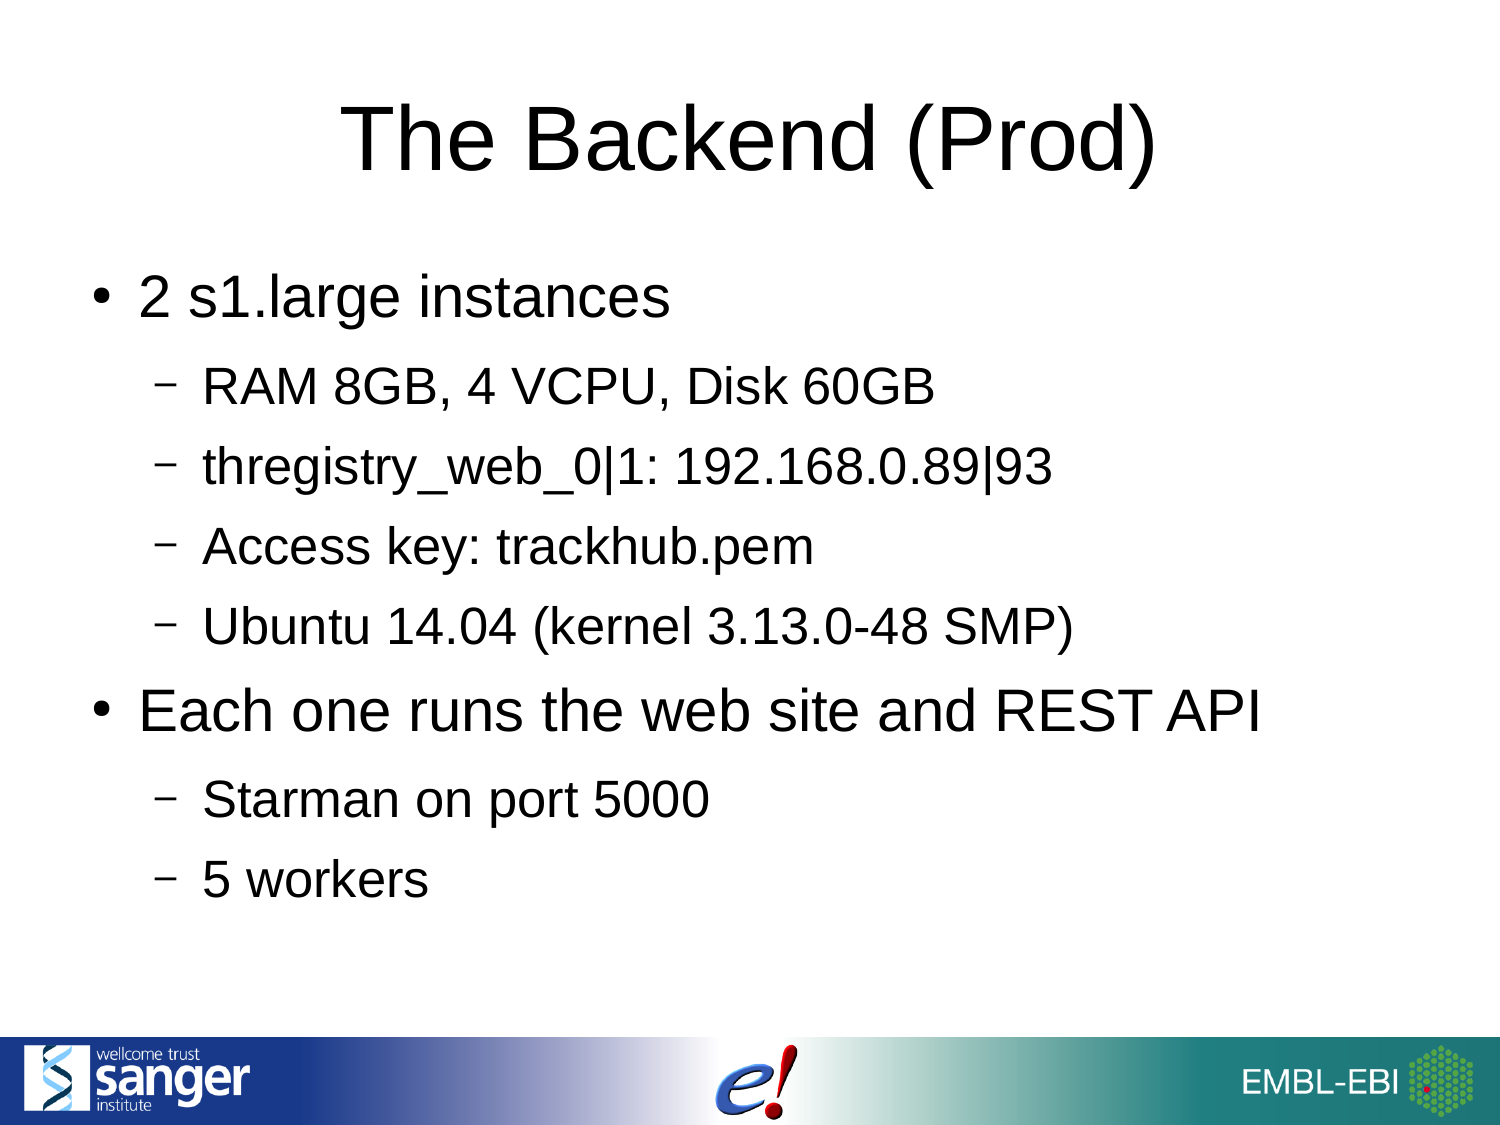

# The Backend (Prod)
2 s1.large instances
RAM 8GB, 4 VCPU, Disk 60GB
thregistry_web_0|1: 192.168.0.89|93
Access key: trackhub.pem
Ubuntu 14.04 (kernel 3.13.0-48 SMP)
Each one runs the web site and REST API
Starman on port 5000
5 workers